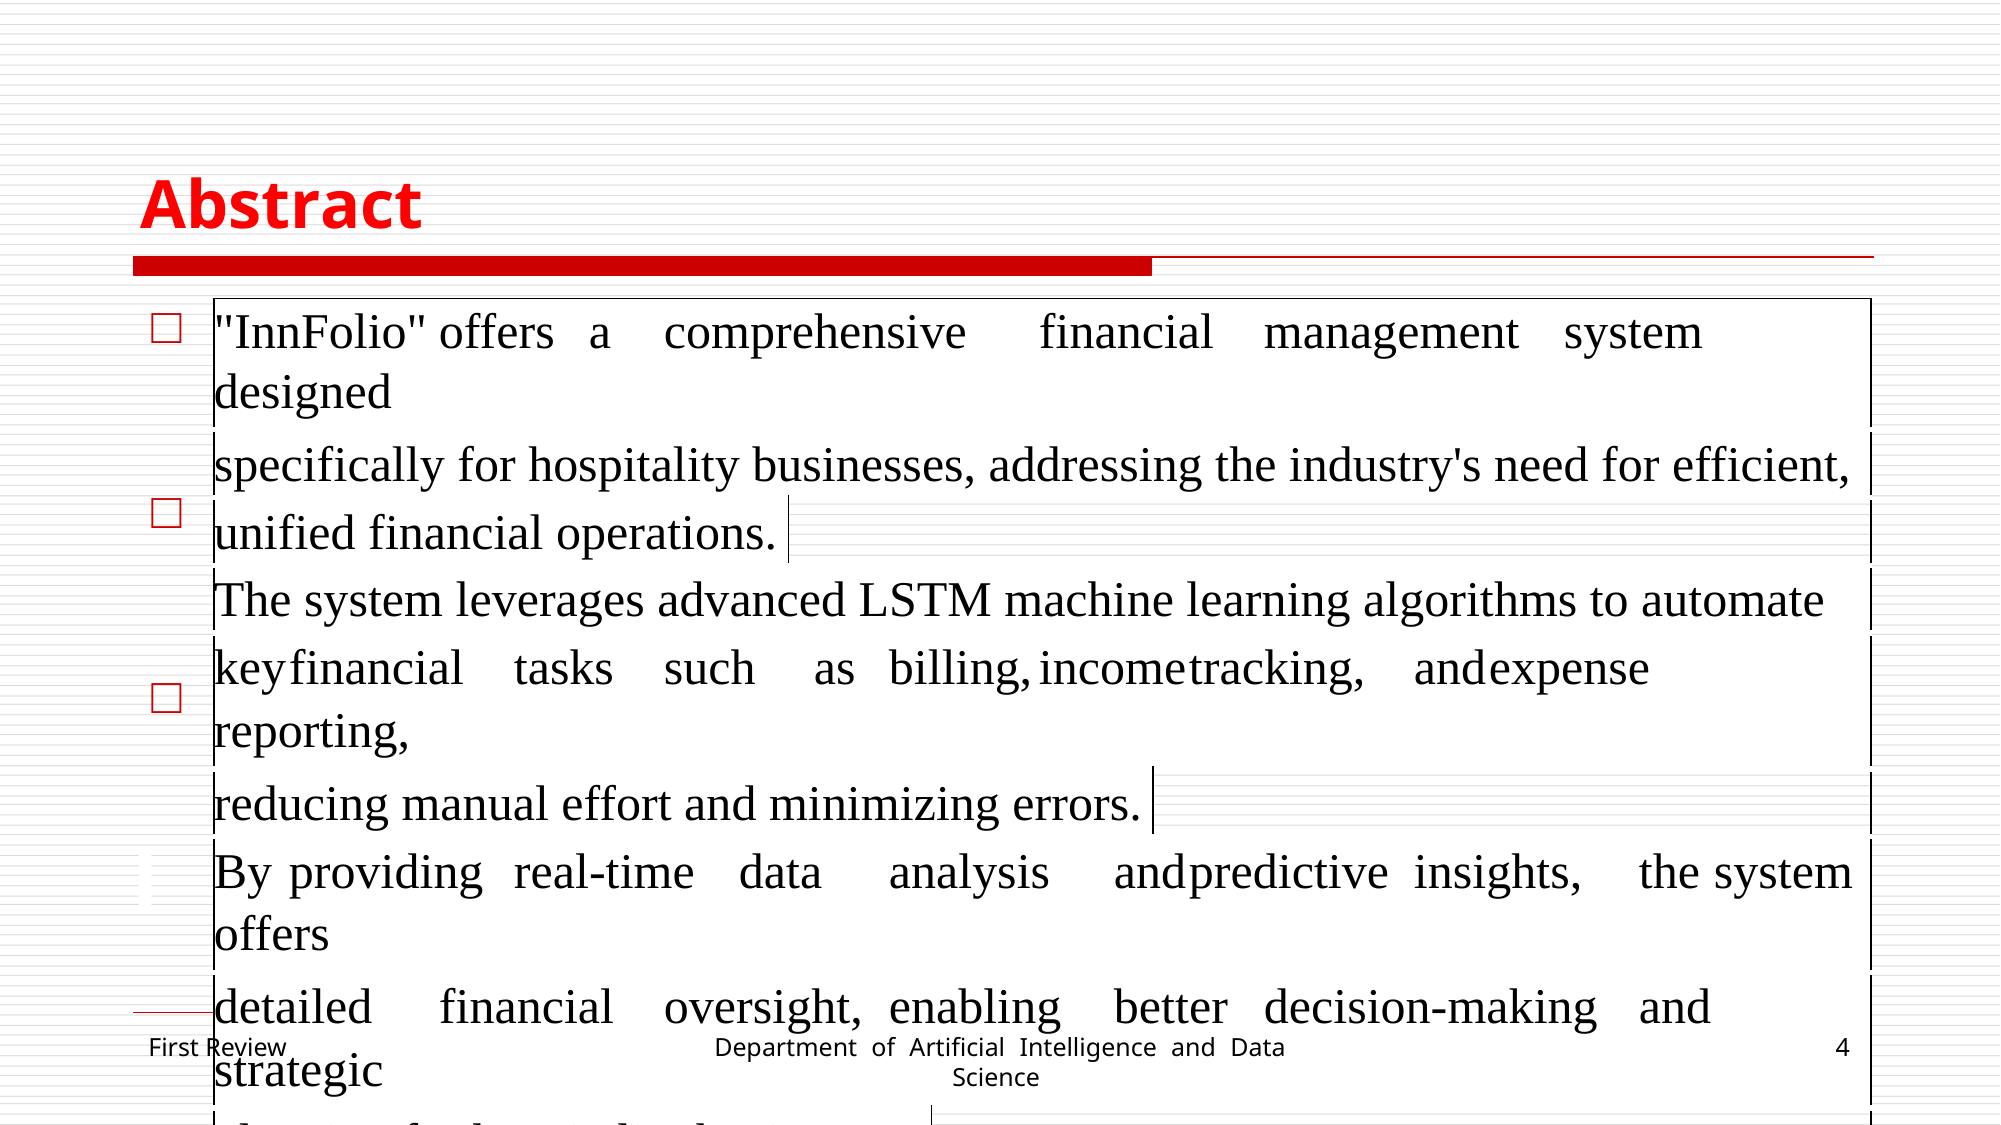

# Abstract
□
□
□
| "InnFolio" offers a comprehensive financial management system designed | | | |
| --- | --- | --- | --- |
| specifically for hospitality businesses, addressing the industry's need for efficient, | | | |
| unified financial operations. | | | |
| The system leverages advanced LSTM machine learning algorithms to automate | | | |
| key financial tasks such as billing, income tracking, and expense reporting, | | | |
| reducing manual effort and minimizing errors. | | | |
| By providing real-time data analysis and predictive insights, the system offers | | | |
| detailed financial oversight, enabling better decision-making and strategic | | | |
| planning for hospitality businesses. | | | |
First Review
Department of Artificial Intelligence and Data Science